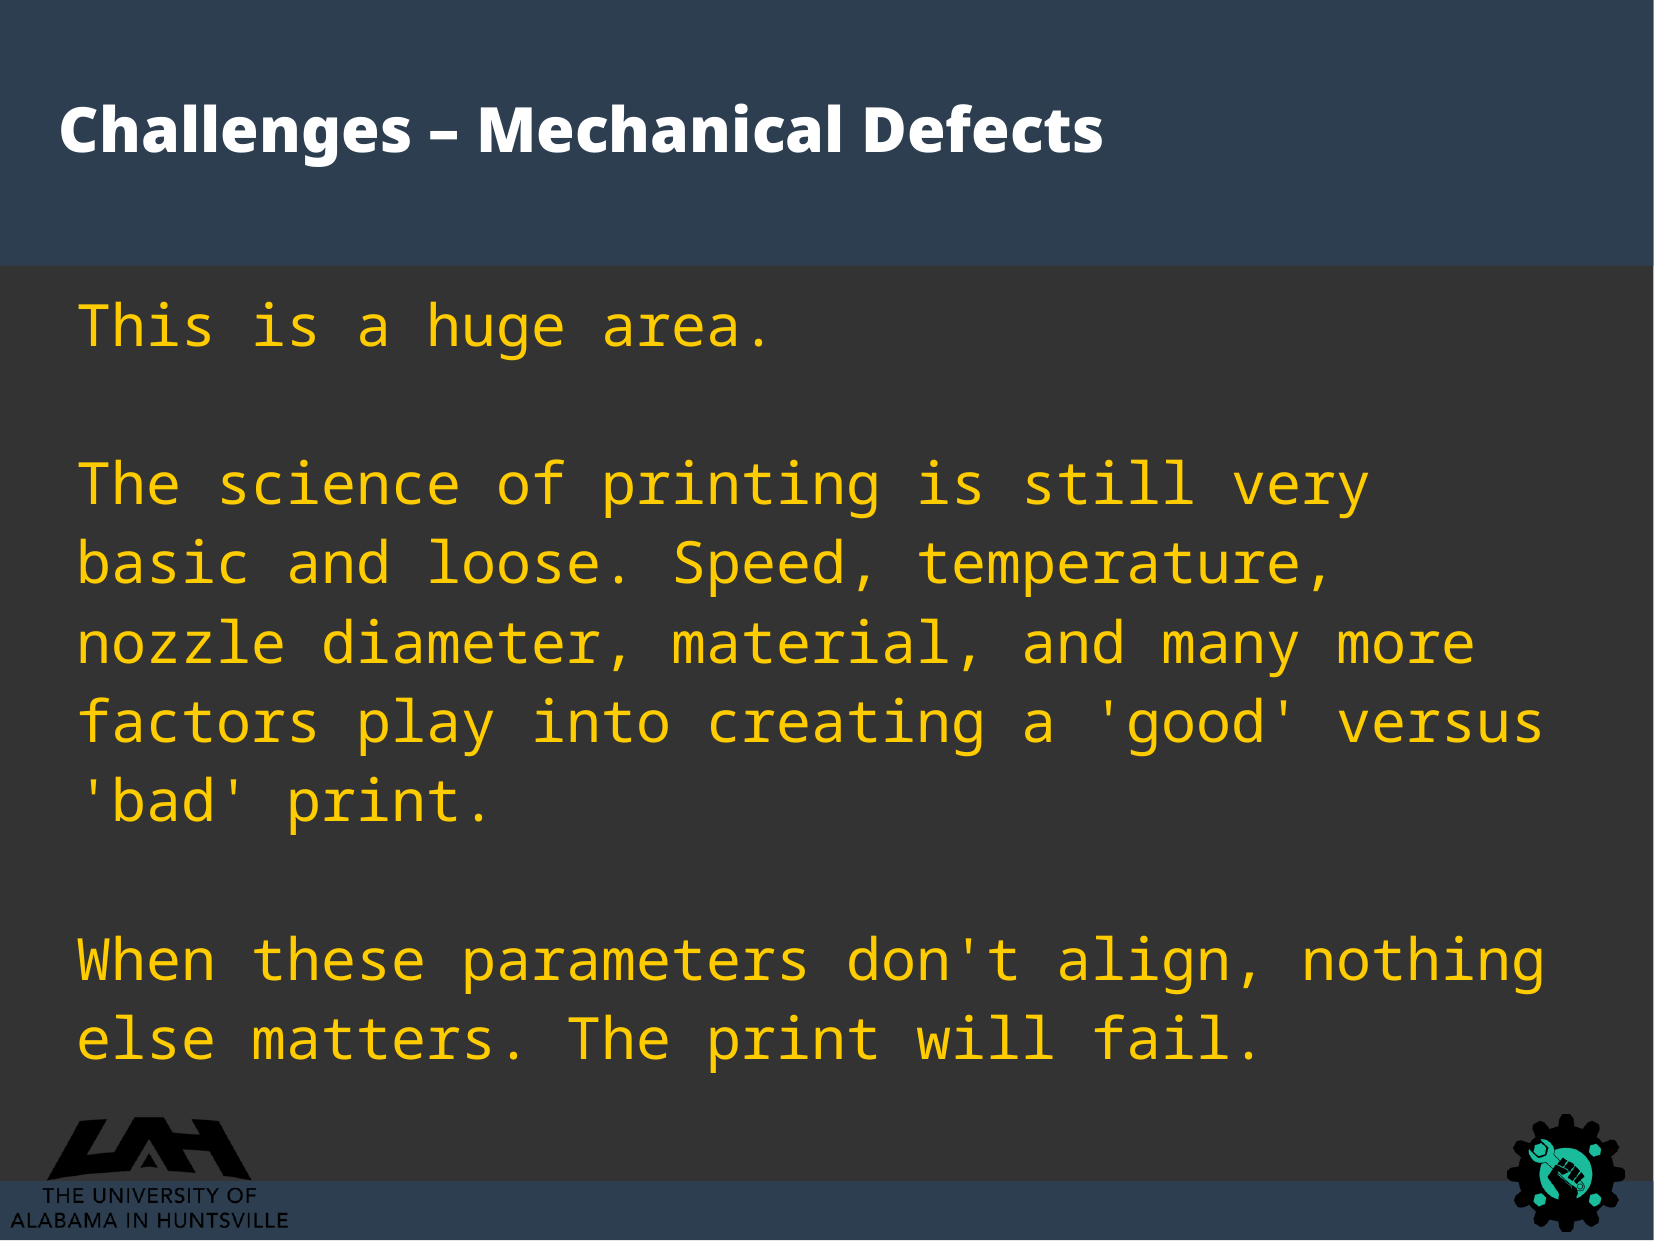

# Challenges – Mechanical Defects
This is a huge area.
The science of printing is still very basic and loose. Speed, temperature, nozzle diameter, material, and many more factors play into creating a 'good' versus 'bad' print.
When these parameters don't align, nothing else matters. The print will fail.